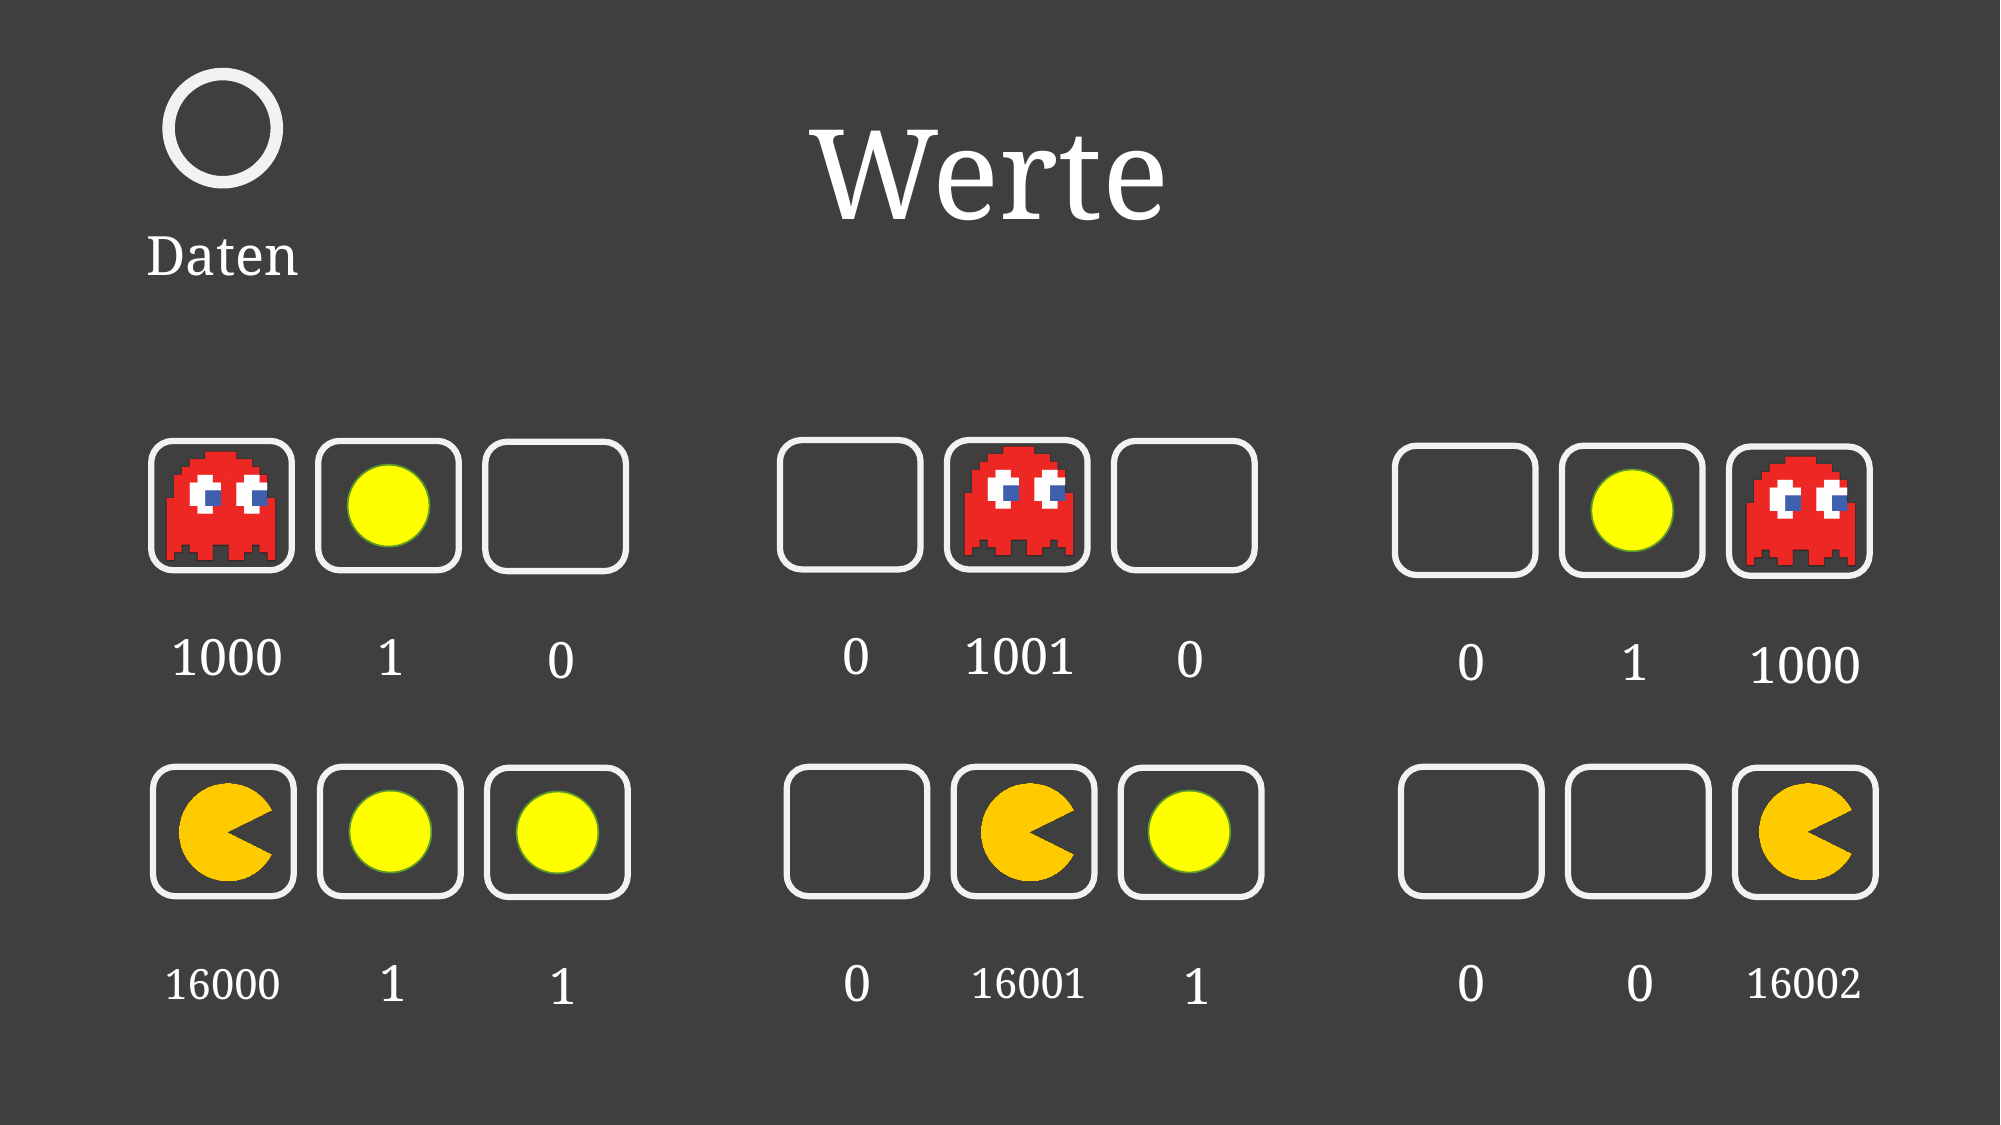

Daten
# Werte
0
1001
0
1000
1
0
0
1
1000
1
1
16000
0
1
16001
0
16002
0